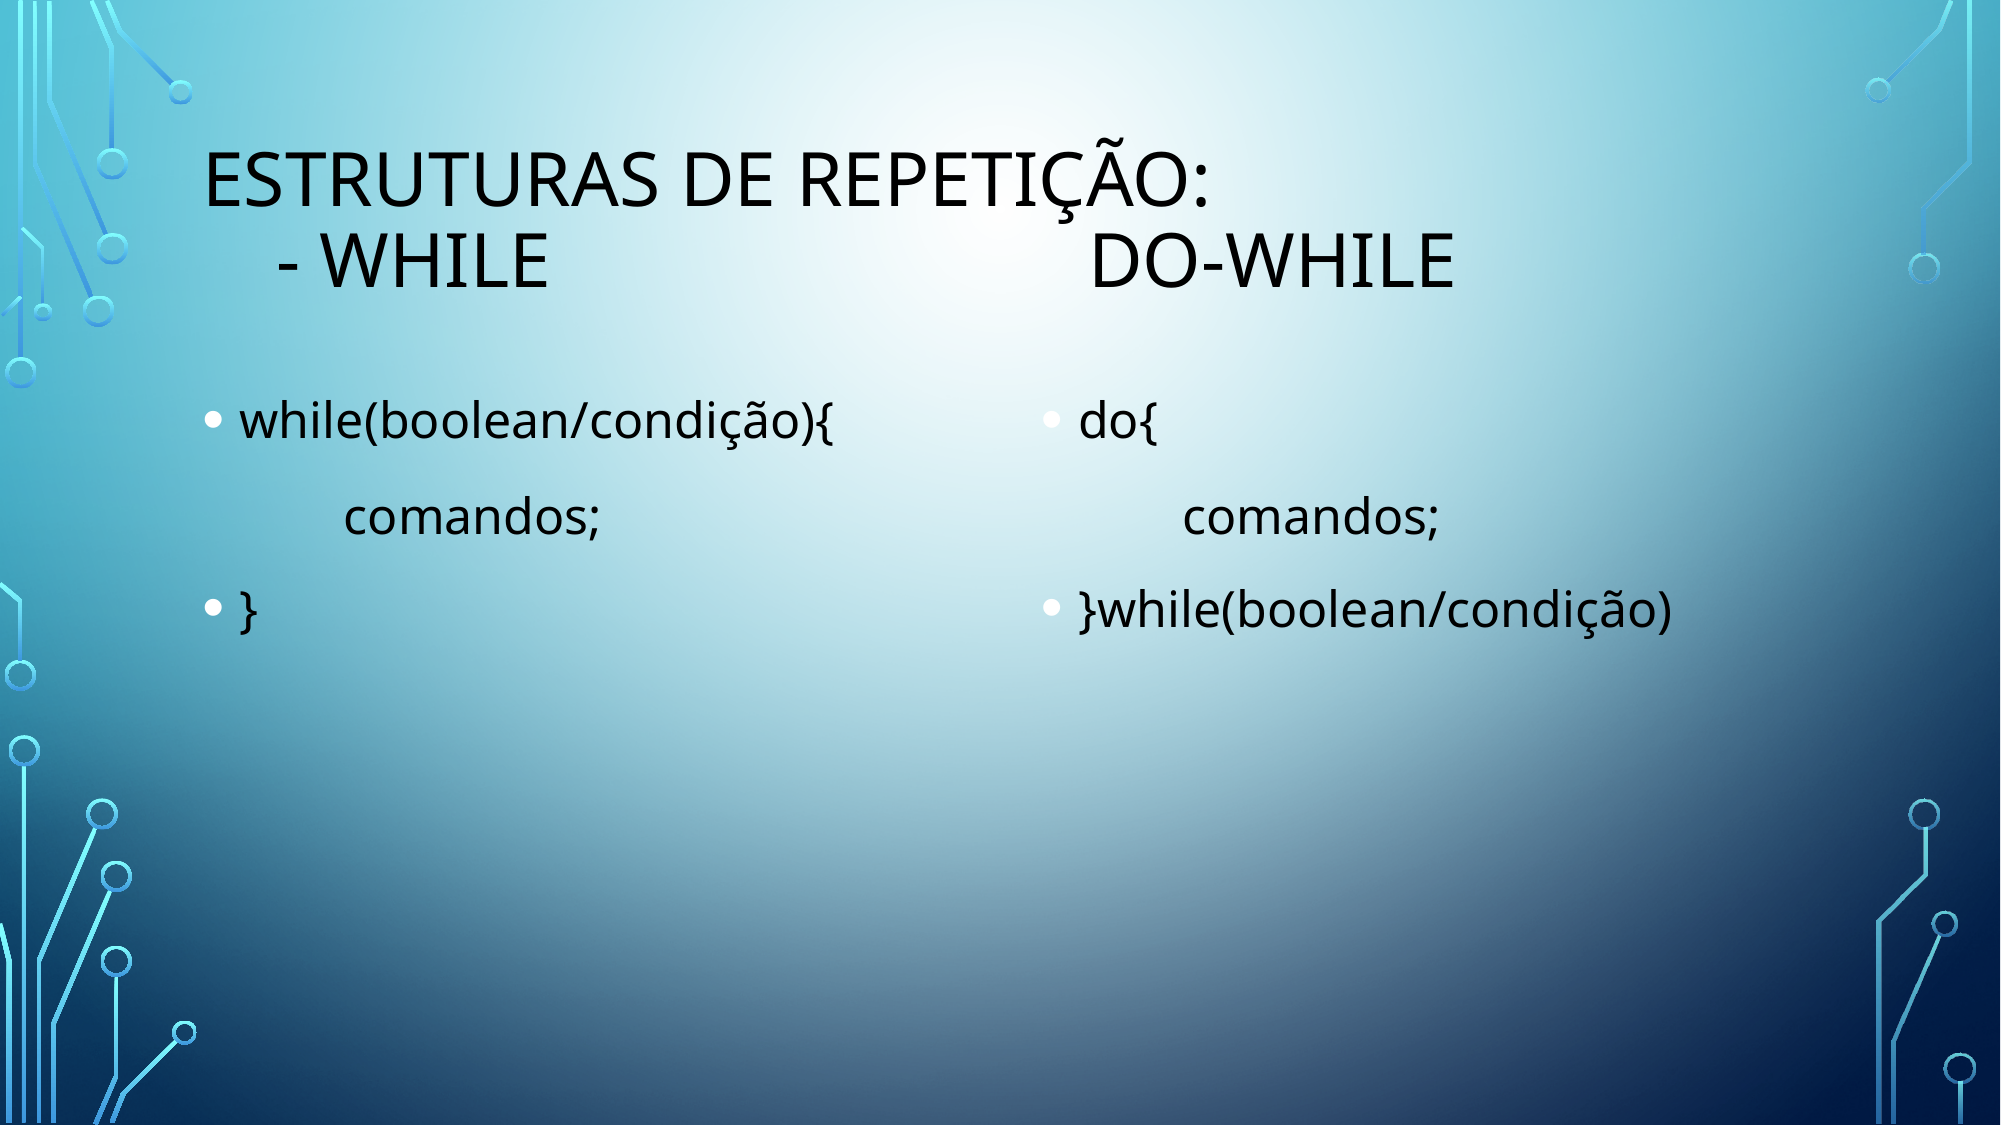

# Estruturas De Repetição: - while								Do-While
while(boolean/condição){
comandos;
}
do{
comandos;
}while(boolean/condição)